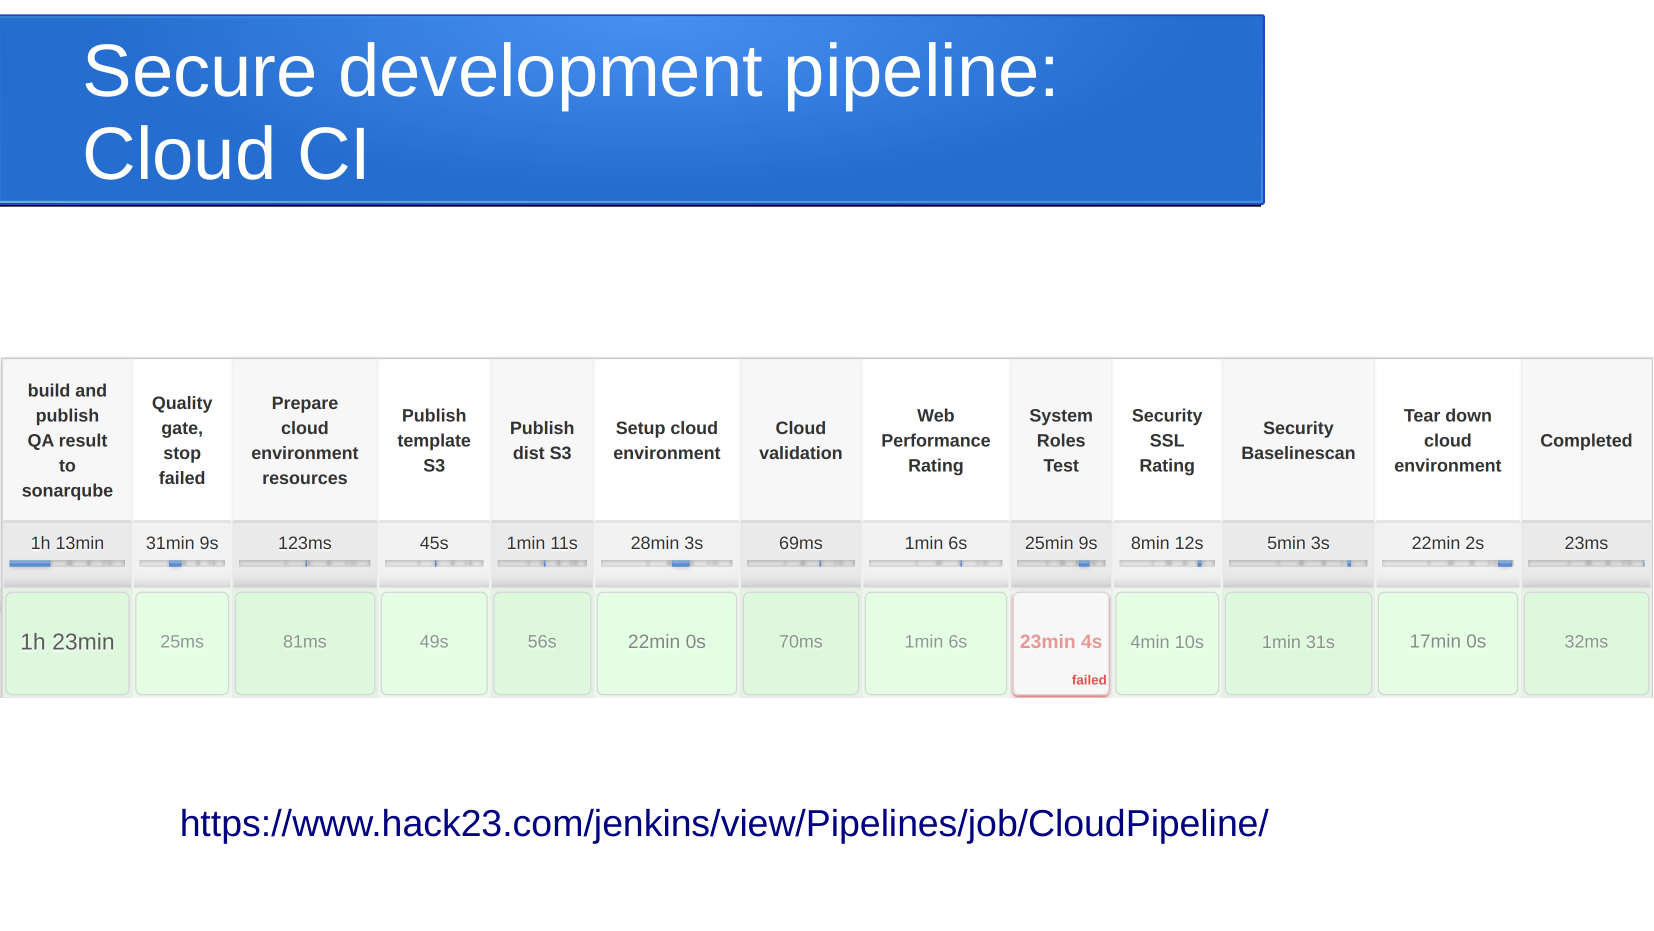

# Secure development pipeline: Cloud CI
https://www.hack23.com/jenkins/view/Pipelines/job/CloudPipeline/